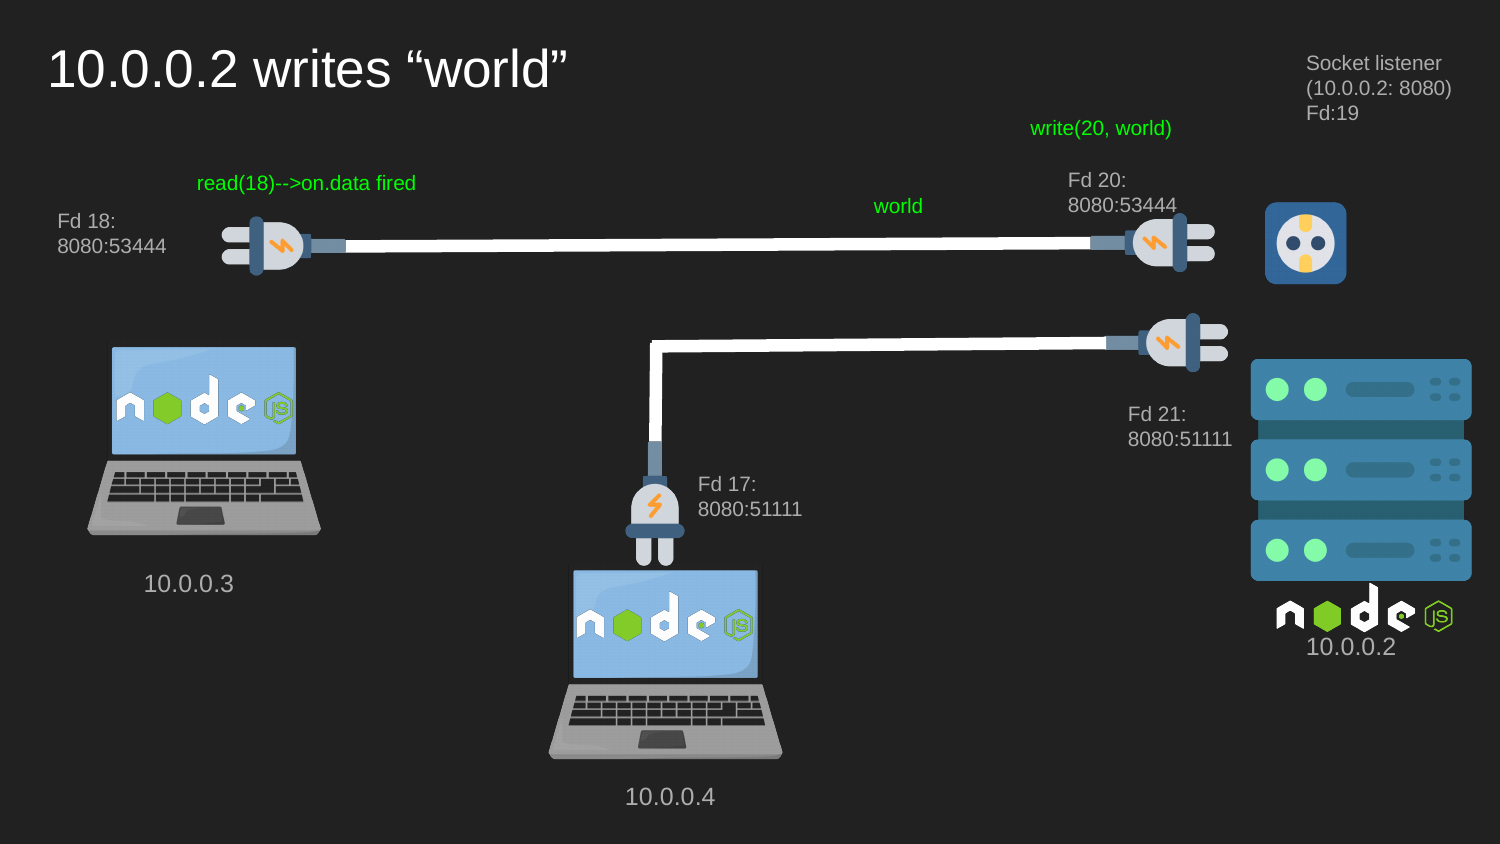

# 10.0.0.2 writes “world”
Socket listener
(10.0.0.2: 8080)
Fd:19
write(20, world)
Fd 20:
8080:53444
read(18)-->on.data fired
world
Fd 18:
8080:53444
Fd 21:
8080:51111
Fd 17:
8080:51111
10.0.0.3
10.0.0.2
10.0.0.4